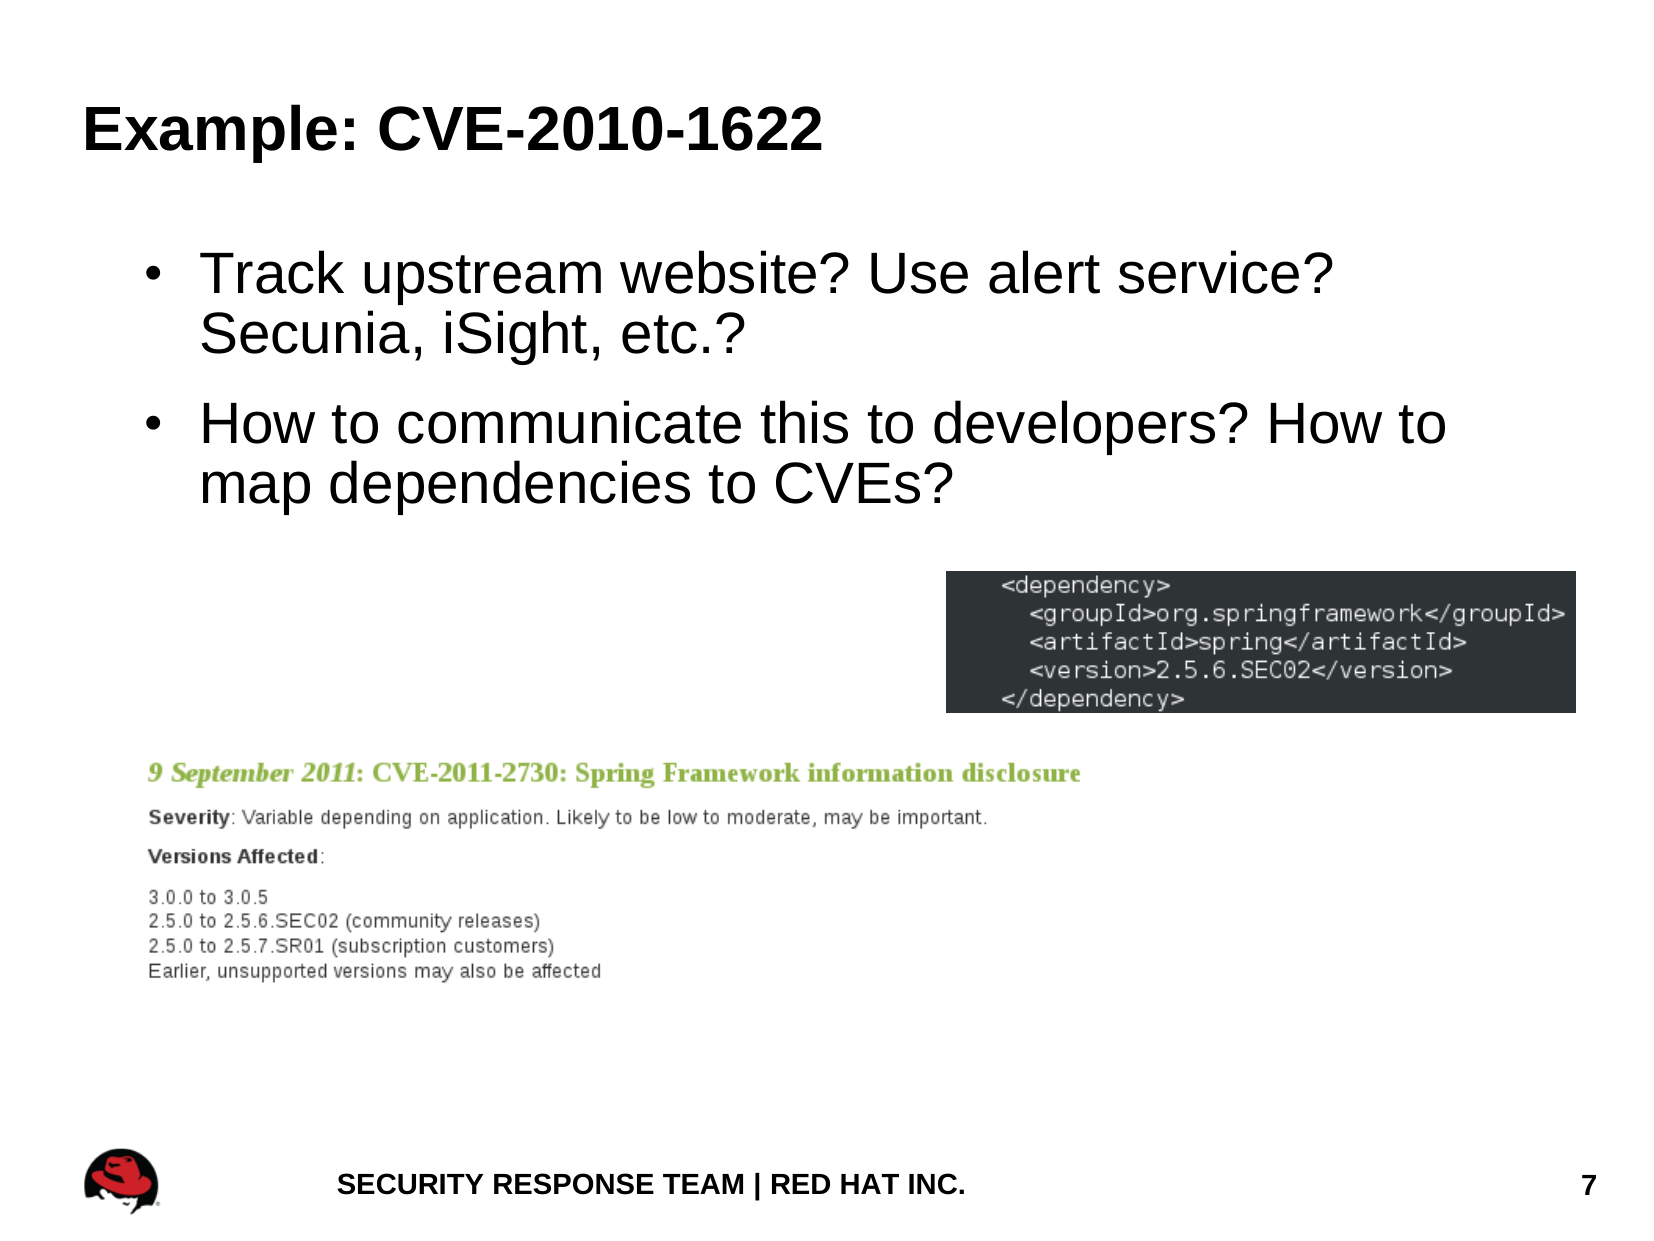

# Example: CVE-2010-1622
Track upstream website? Use alert service? Secunia, iSight, etc.?
How to communicate this to developers? How to map dependencies to CVEs?